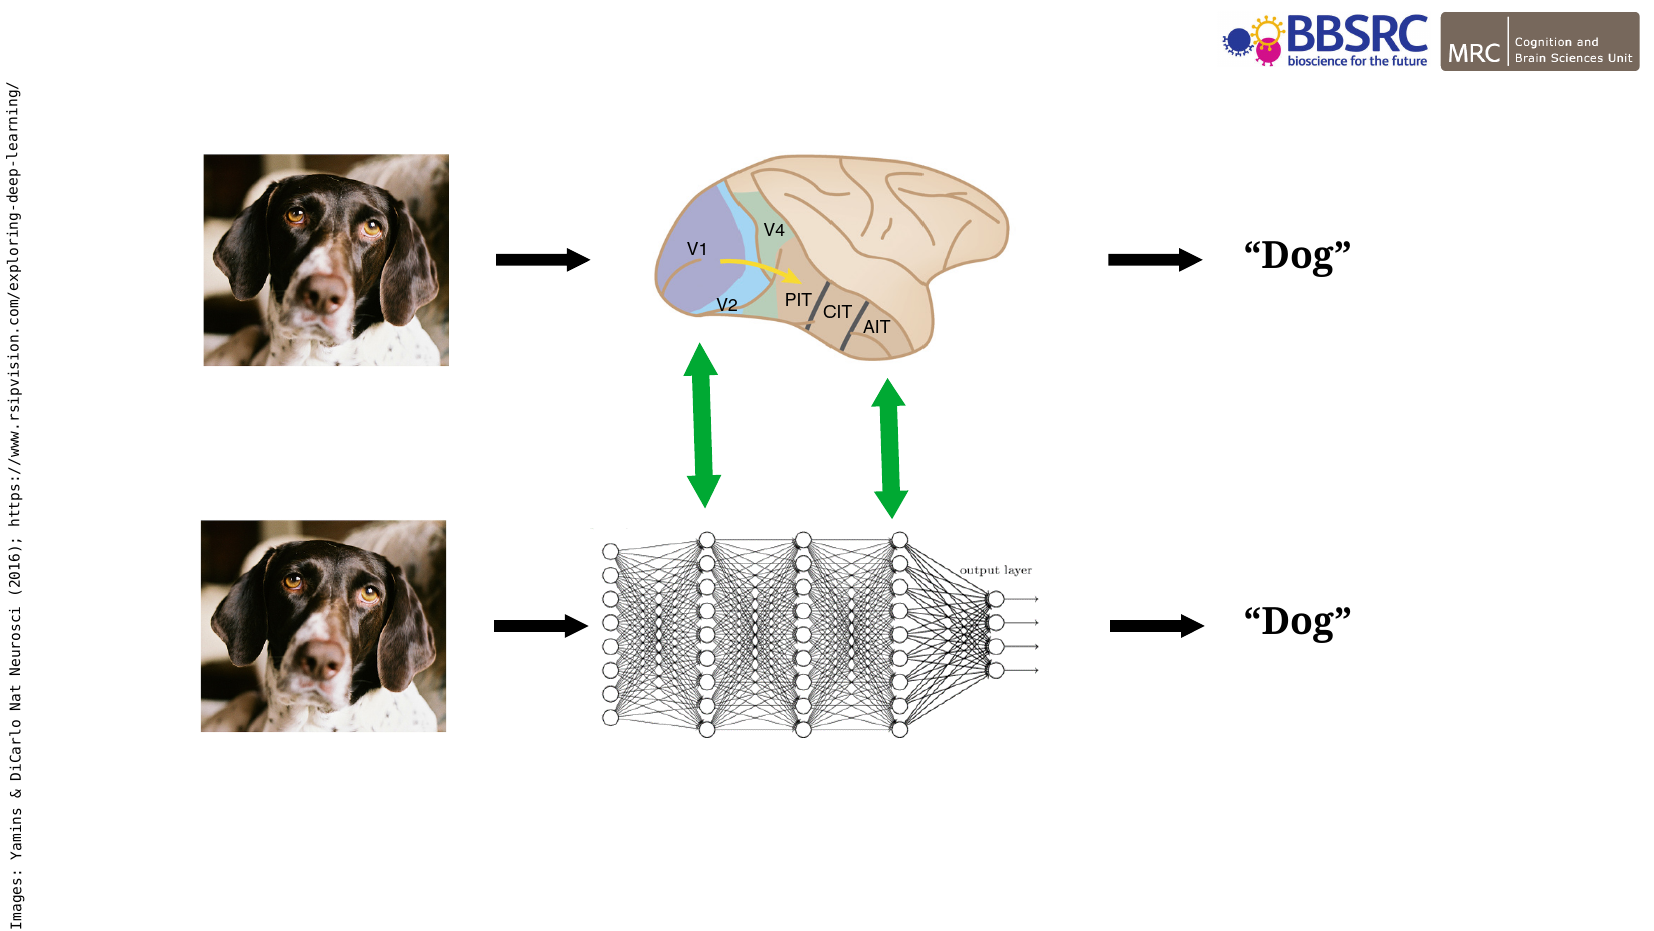

“Dog”
Images: Yamins & DiCarlo Nat Neurosci (2016); https://www.rsipvision.com/exploring-deep-learning/
“Dog”